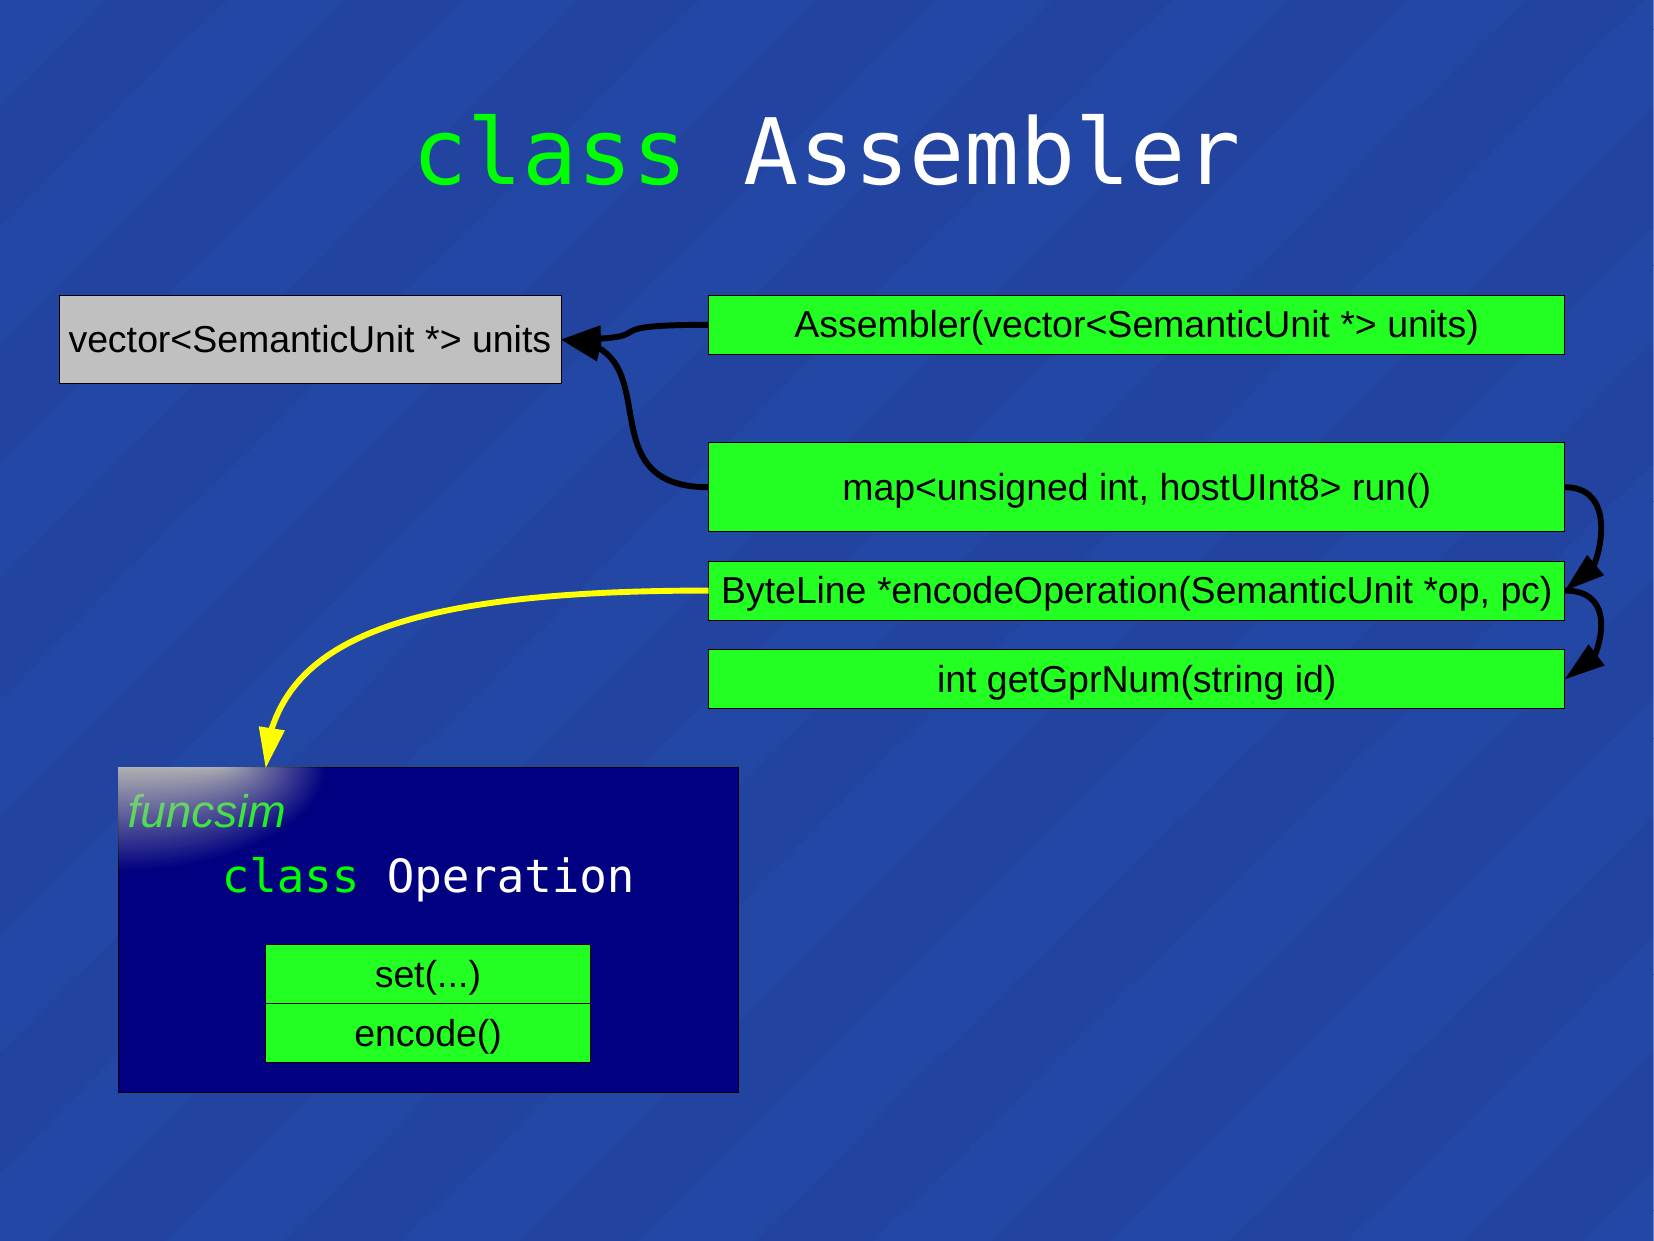

# class Assembler
vector<SemanticUnit *> units
Assembler(vector<SemanticUnit *> units)
map<unsigned int, hostUInt8> run()
ByteLine *encodeOperation(SemanticUnit *op, pc)
int getGprNum(string id)
class Operation
funcsim
set(...)
encode()